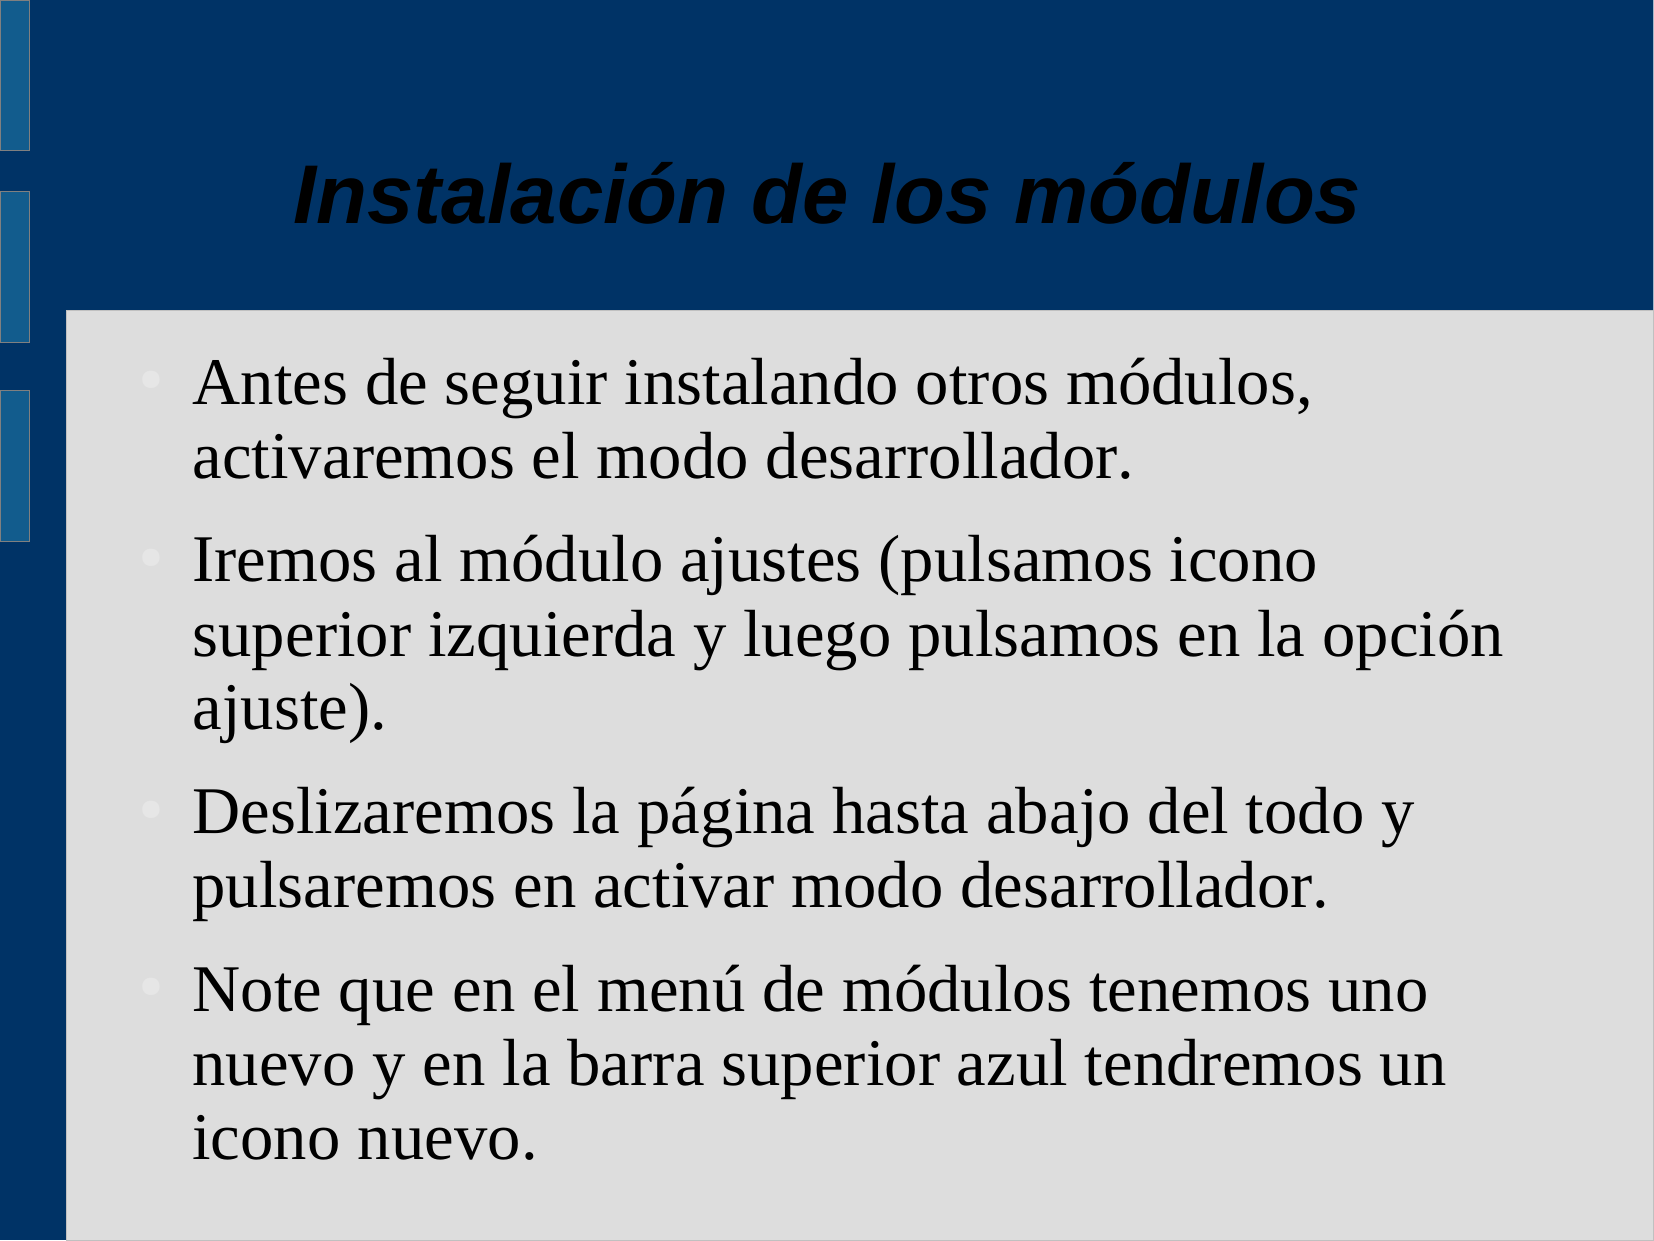

# Instalación de los módulos
Antes de seguir instalando otros módulos, activaremos el modo desarrollador.
Iremos al módulo ajustes (pulsamos icono superior izquierda y luego pulsamos en la opción ajuste).
Deslizaremos la página hasta abajo del todo y pulsaremos en activar modo desarrollador.
Note que en el menú de módulos tenemos uno nuevo y en la barra superior azul tendremos un icono nuevo.